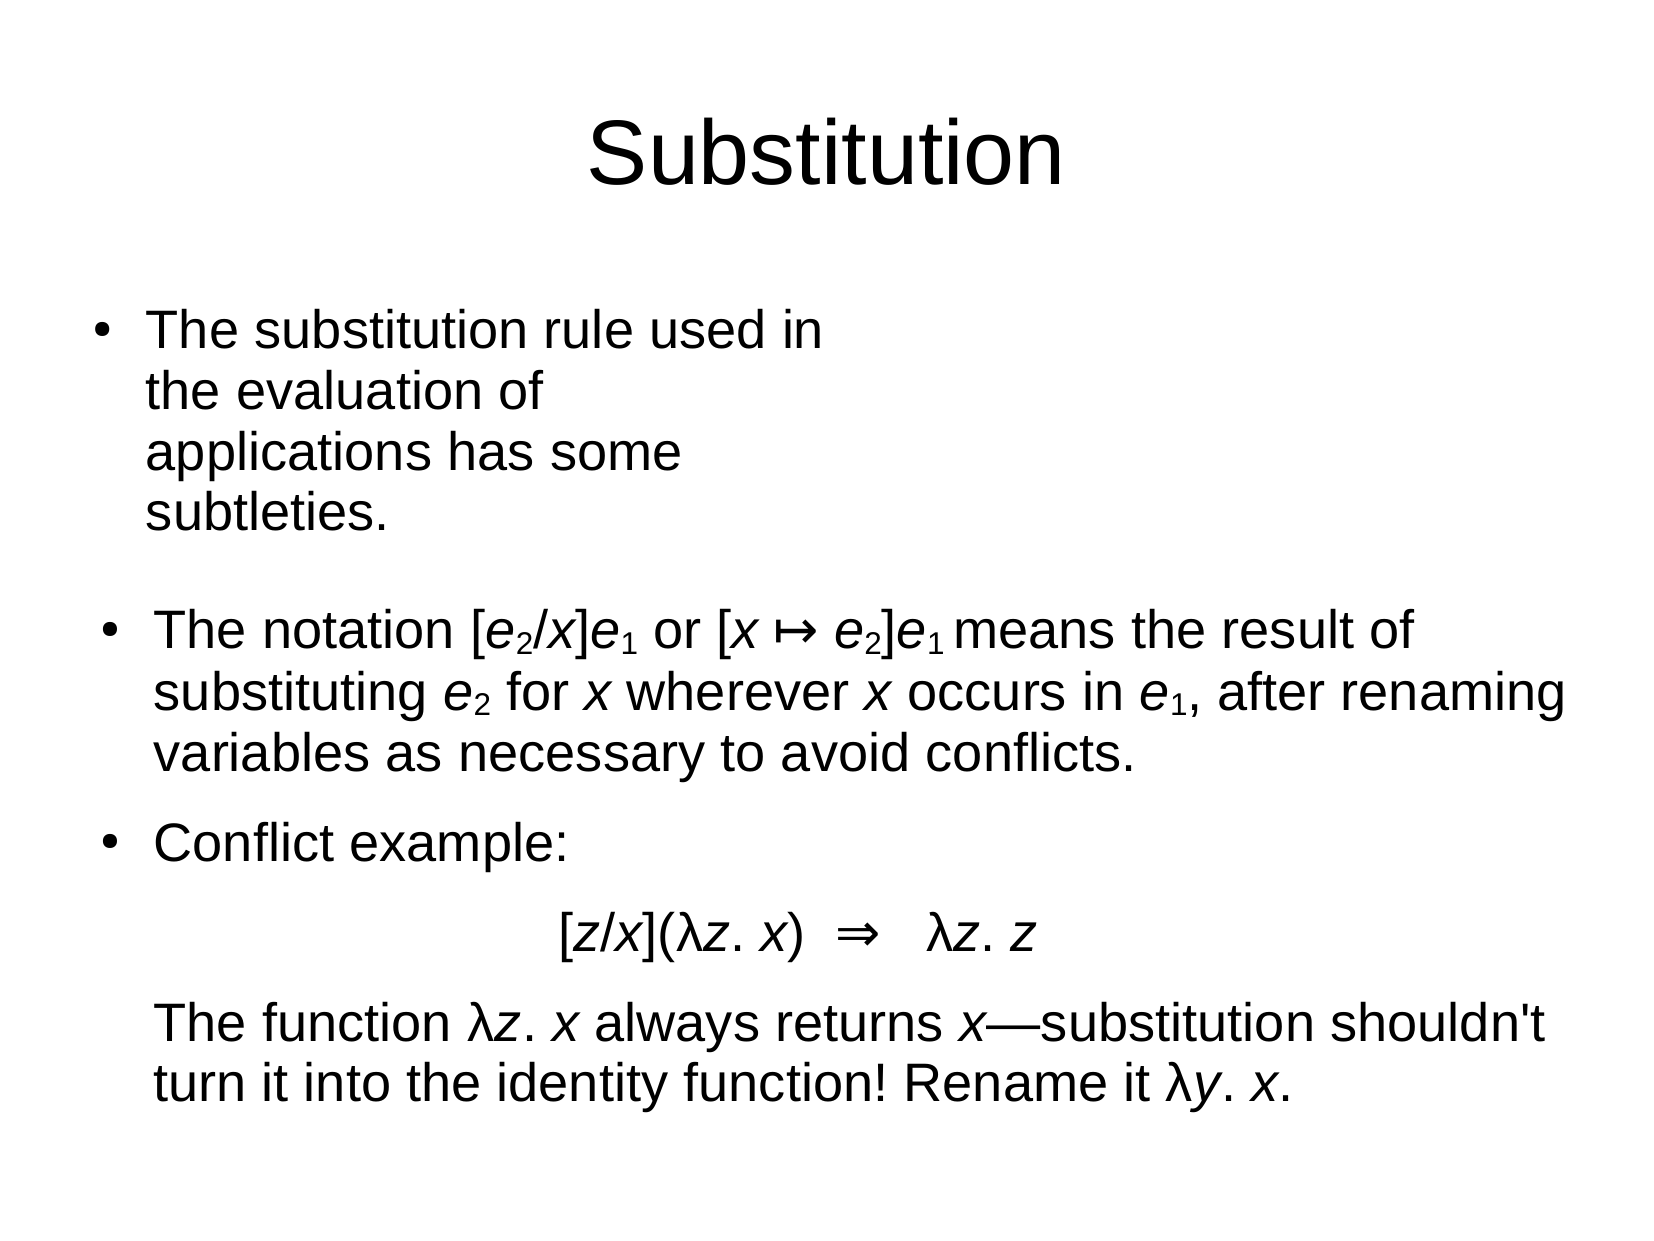

# Substitution
The substitution rule used in the evaluation of applications has some subtleties.
The notation [e2/x]e1 or [x ↦ e2]e1 means the result of substituting e2 for x wherever x occurs in e1, after renaming variables as necessary to avoid conflicts.
Conflict example:
 [z/x](λz. x) ⇒ λz. z
The function λz. x always returns x—substitution shouldn't turn it into the identity function! Rename it λy. x.